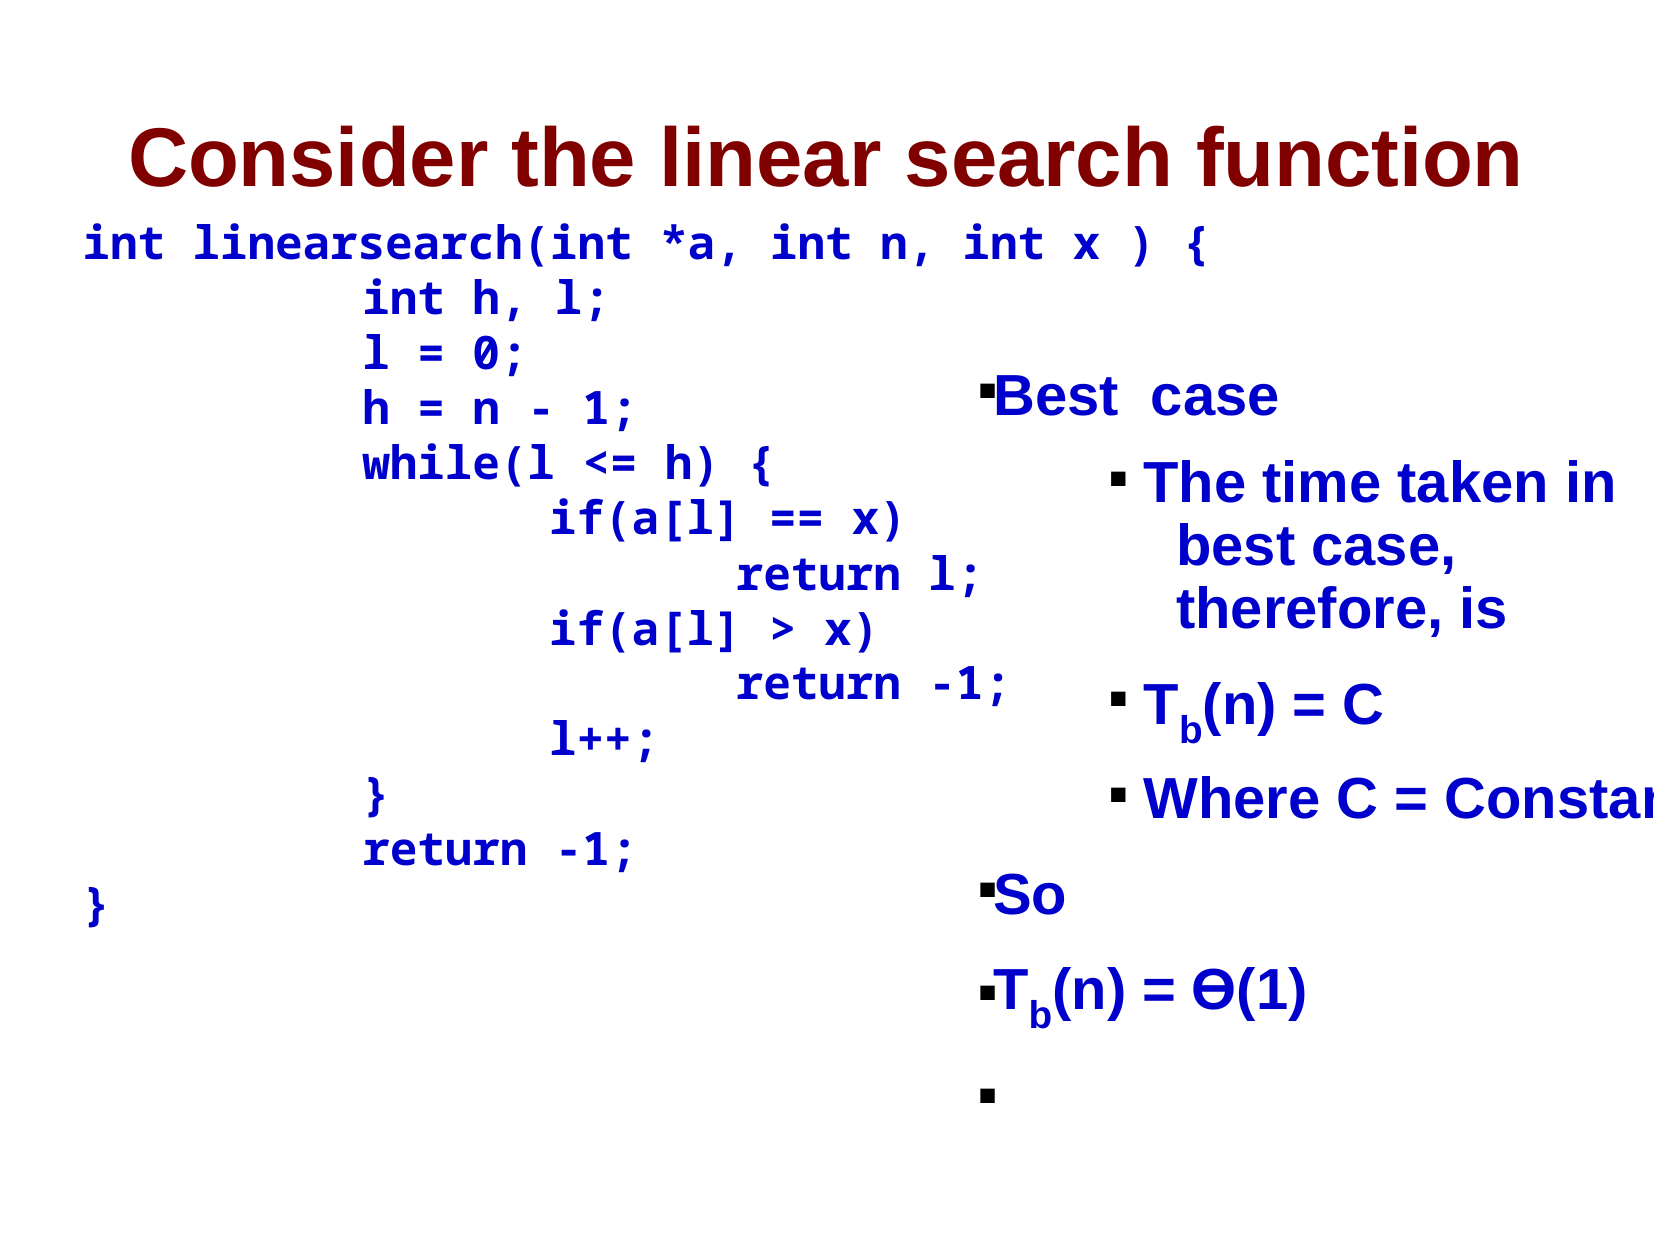

# Consider the linear search function
int linearsearch(int *a, int n, int x ) {
int h, l;
l = 0;
h = n - 1;
while(l <= h) {
if(a[l] == x)
return l;
if(a[l] > x)
return -1;
l++;
}
return -1;
}
Best case
The time taken in best case, therefore, is
Tb(n) = C
Where C = Constant
So
Tb(n) = Ɵ(1)